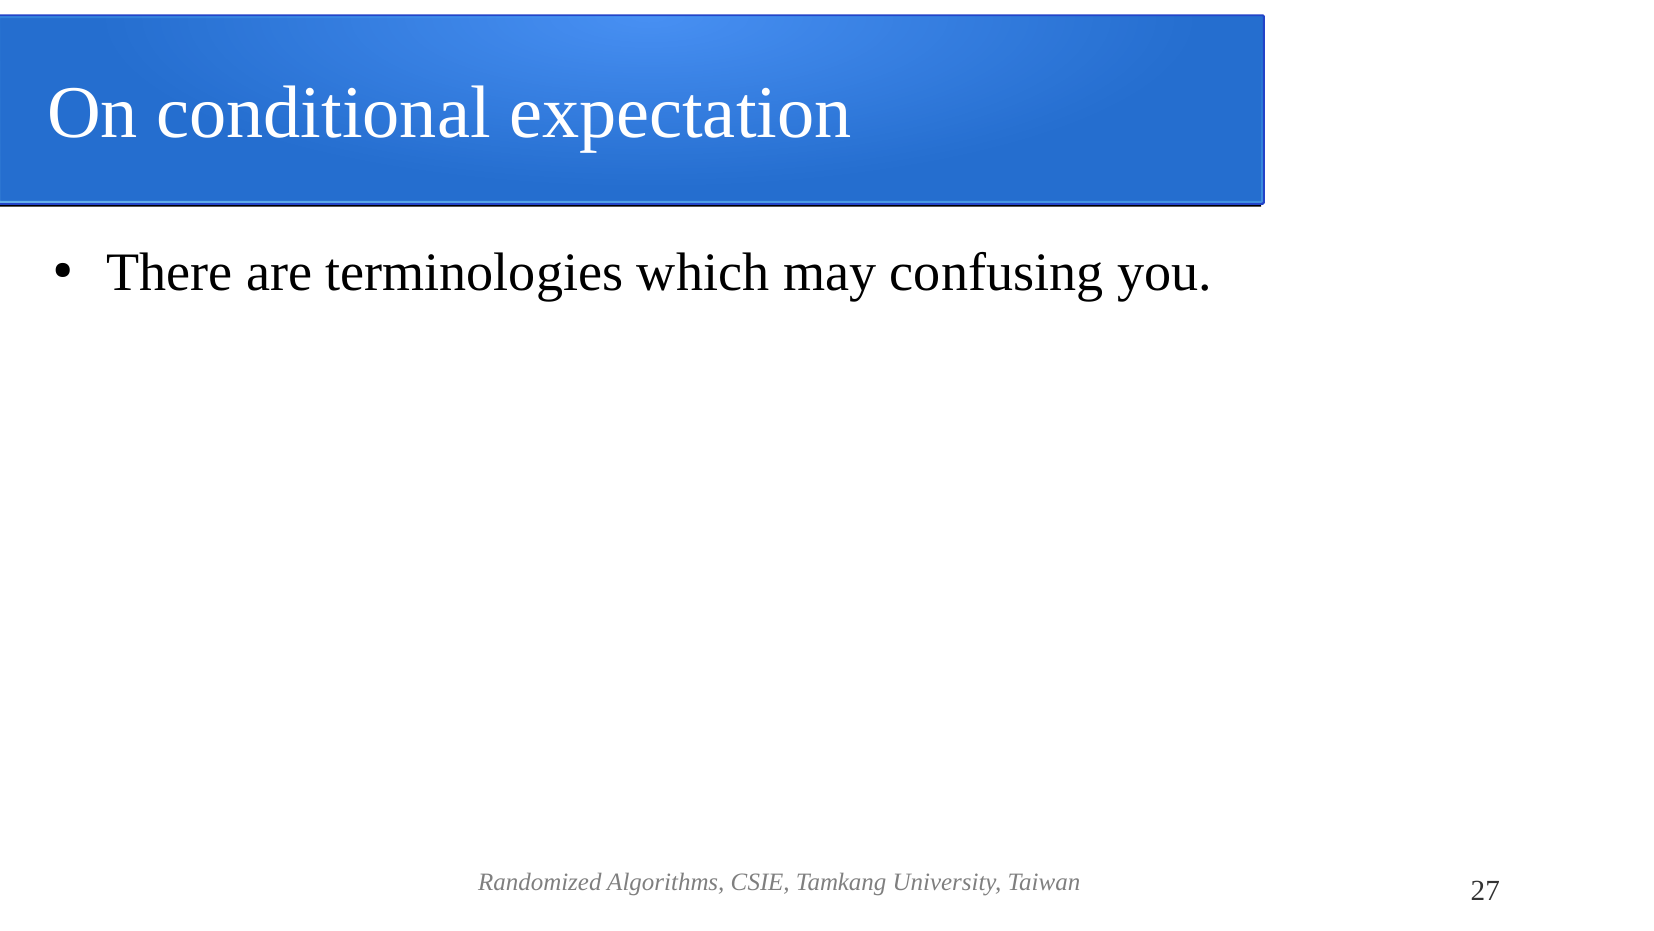

# On conditional expectation
There are terminologies which may confusing you.
Randomized Algorithms, CSIE, Tamkang University, Taiwan
27